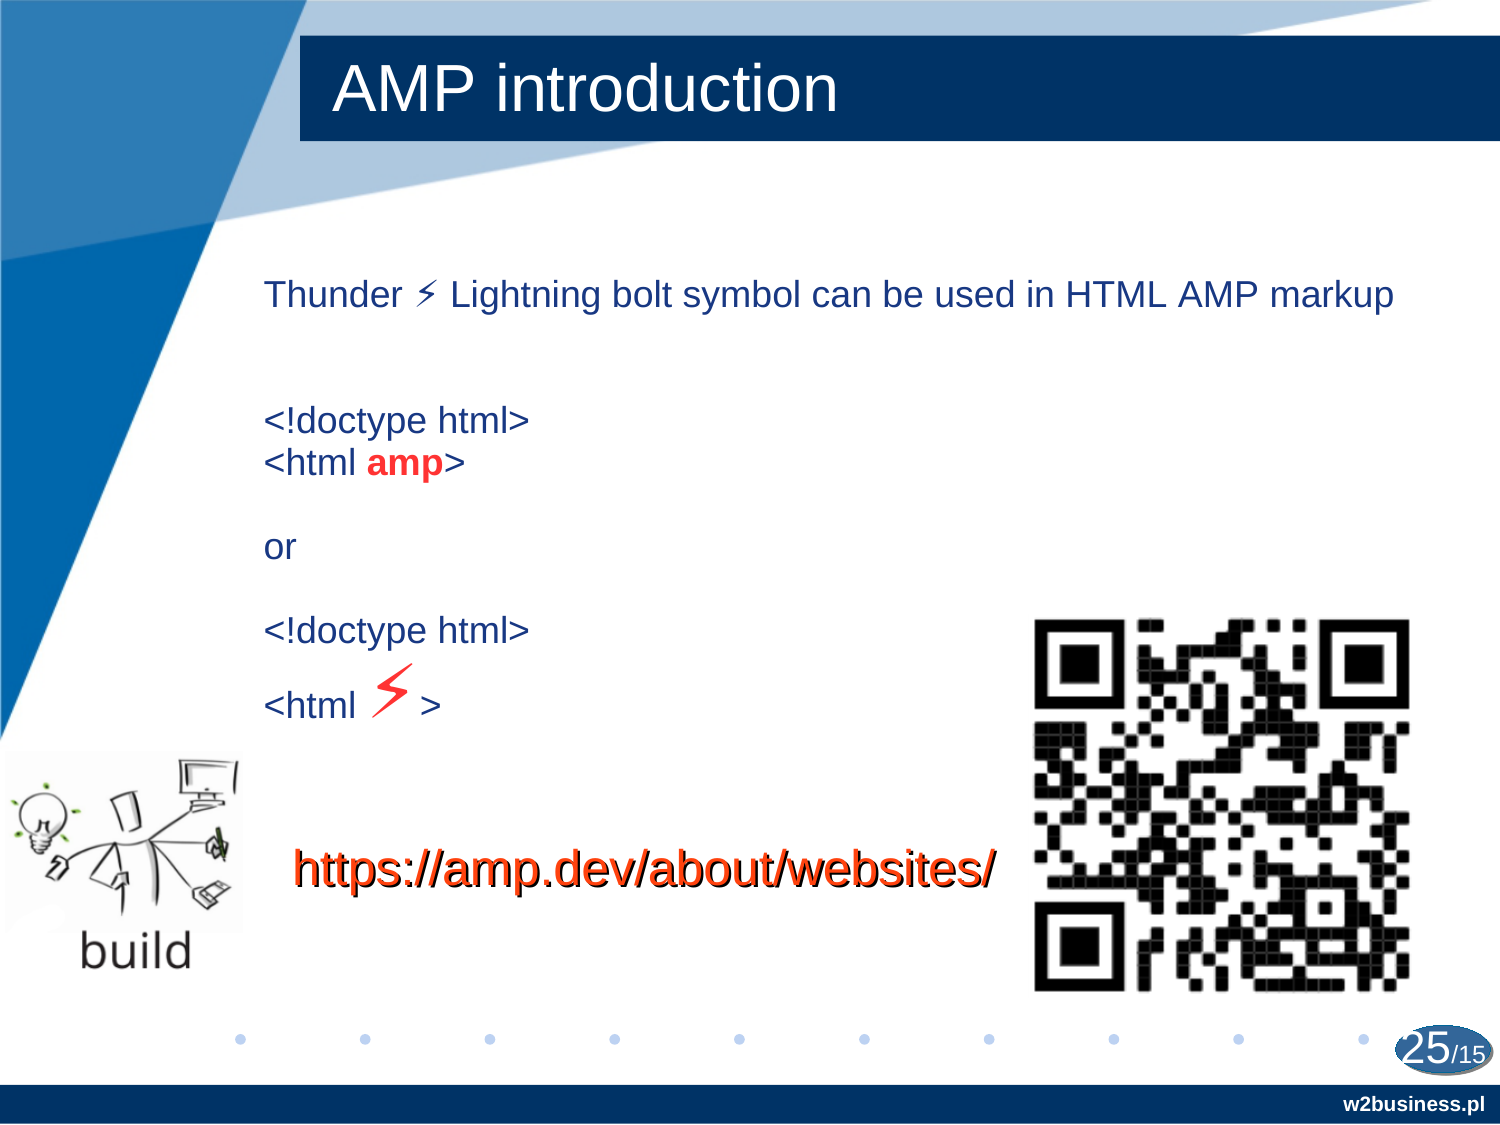

# AMP introduction
Thunder ⚡ Lightning bolt symbol can be used in HTML AMP markup
<!doctype html>
<html amp>
or
<!doctype html>
<html ⚡>
https://amp.dev/about/websites/